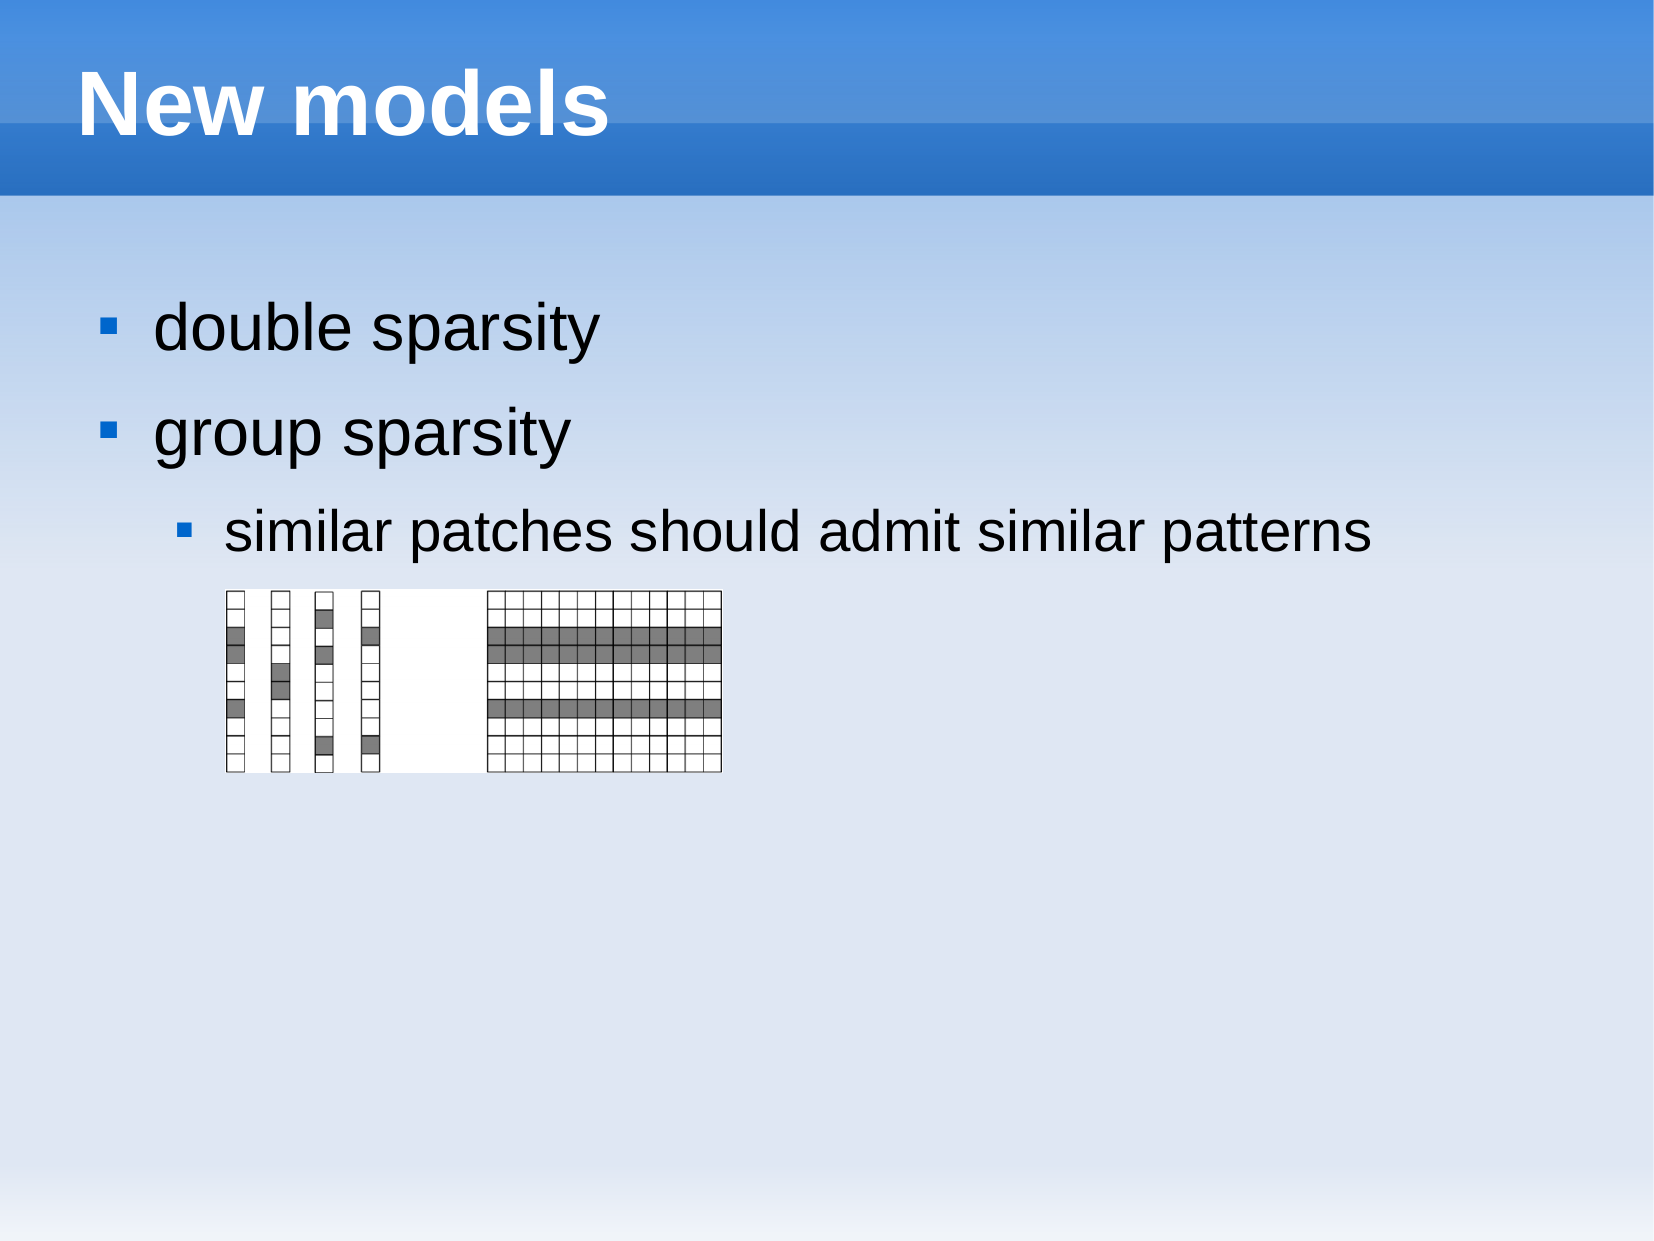

# New models
double sparsity
group sparsity
similar patches should admit similar patterns